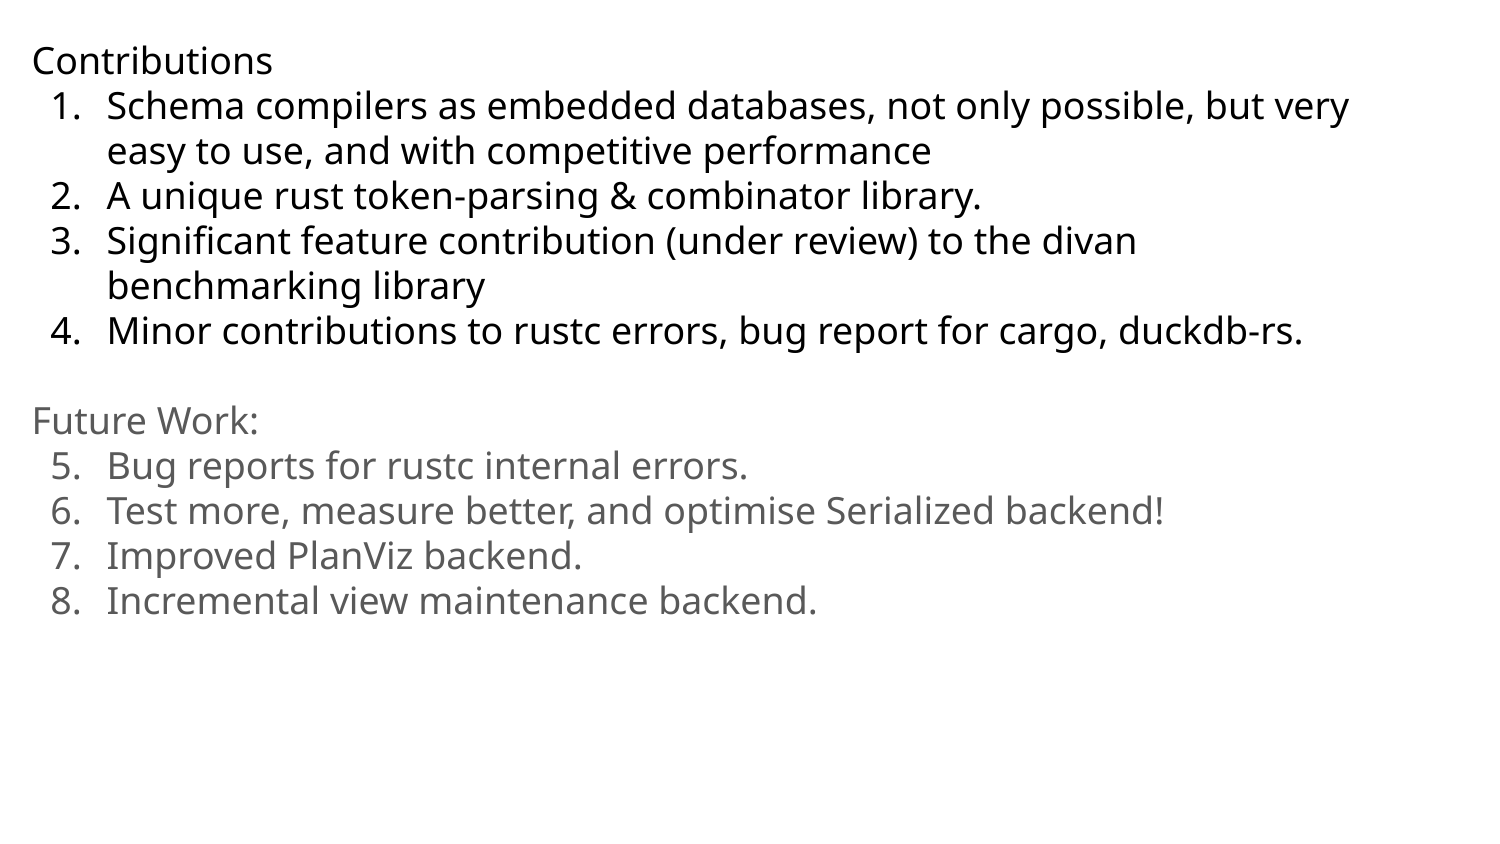

Contributions
Schema compilers as embedded databases, not only possible, but very easy to use, and with competitive performance
A unique rust token-parsing & combinator library.
Significant feature contribution (under review) to the divan benchmarking library
Minor contributions to rustc errors, bug report for cargo, duckdb-rs.
Future Work:
Bug reports for rustc internal errors.
Test more, measure better, and optimise Serialized backend!
Improved PlanViz backend.
Incremental view maintenance backend.